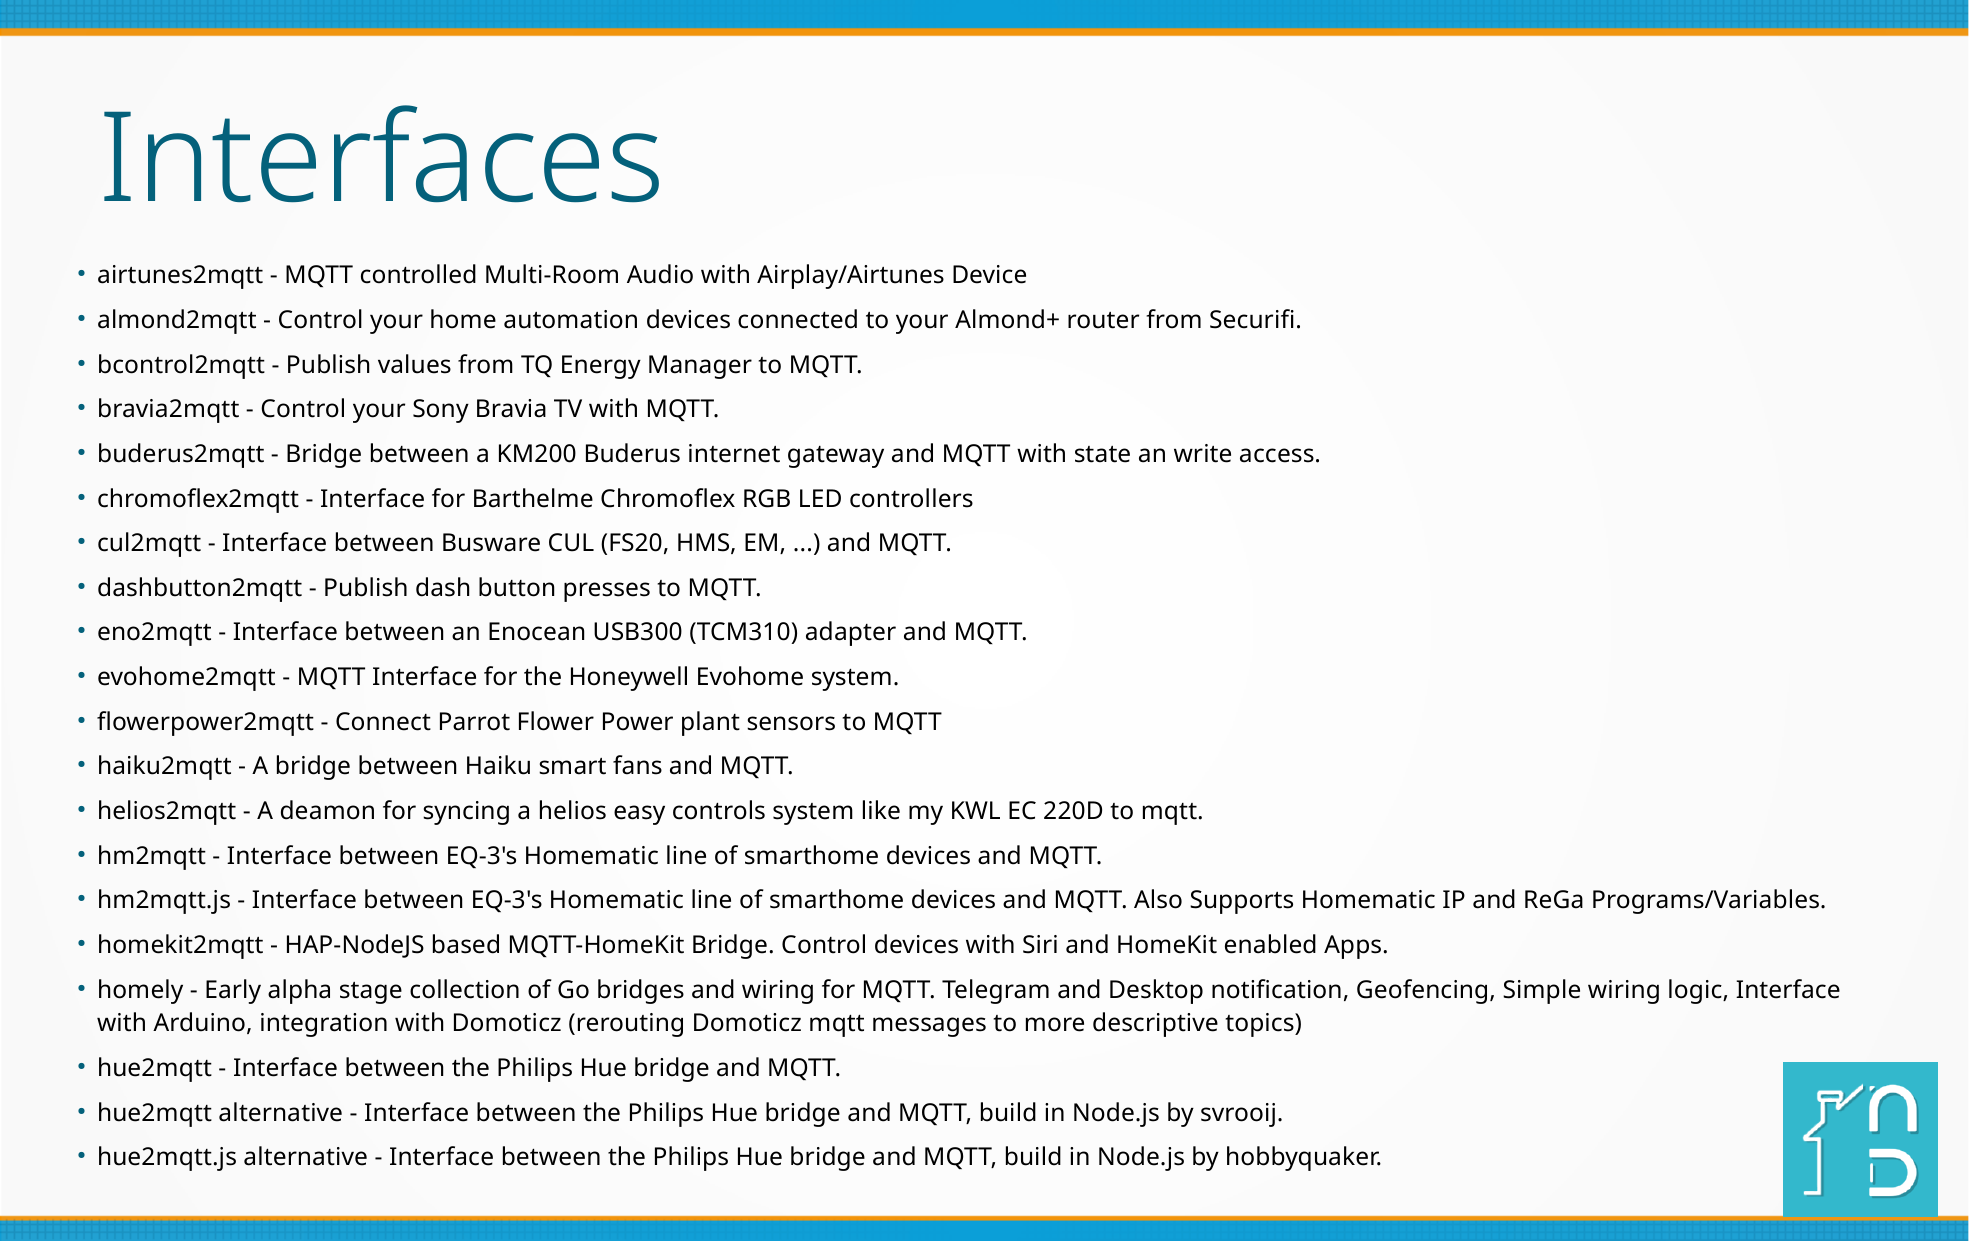

# Interfaces
airtunes2mqtt - MQTT controlled Multi-Room Audio with Airplay/Airtunes Device
almond2mqtt - Control your home automation devices connected to your Almond+ router from Securifi.
bcontrol2mqtt - Publish values from TQ Energy Manager to MQTT.
bravia2mqtt - Control your Sony Bravia TV with MQTT.
buderus2mqtt - Bridge between a KM200 Buderus internet gateway and MQTT with state an write access.
chromoflex2mqtt - Interface for Barthelme Chromoflex RGB LED controllers
cul2mqtt - Interface between Busware CUL (FS20, HMS, EM, ...) and MQTT.
dashbutton2mqtt - Publish dash button presses to MQTT.
eno2mqtt - Interface between an Enocean USB300 (TCM310) adapter and MQTT.
evohome2mqtt - MQTT Interface for the Honeywell Evohome system.
flowerpower2mqtt - Connect Parrot Flower Power plant sensors to MQTT
haiku2mqtt - A bridge between Haiku smart fans and MQTT.
helios2mqtt - A deamon for syncing a helios easy controls system like my KWL EC 220D to mqtt.
hm2mqtt - Interface between EQ-3's Homematic line of smarthome devices and MQTT.
hm2mqtt.js - Interface between EQ-3's Homematic line of smarthome devices and MQTT. Also Supports Homematic IP and ReGa Programs/Variables.
homekit2mqtt - HAP-NodeJS based MQTT-HomeKit Bridge. Control devices with Siri and HomeKit enabled Apps.
homely - Early alpha stage collection of Go bridges and wiring for MQTT. Telegram and Desktop notification, Geofencing, Simple wiring logic, Interface with Arduino, integration with Domoticz (rerouting Domoticz mqtt messages to more descriptive topics)
hue2mqtt - Interface between the Philips Hue bridge and MQTT.
hue2mqtt alternative - Interface between the Philips Hue bridge and MQTT, build in Node.js by svrooij.
hue2mqtt.js alternative - Interface between the Philips Hue bridge and MQTT, build in Node.js by hobbyquaker.